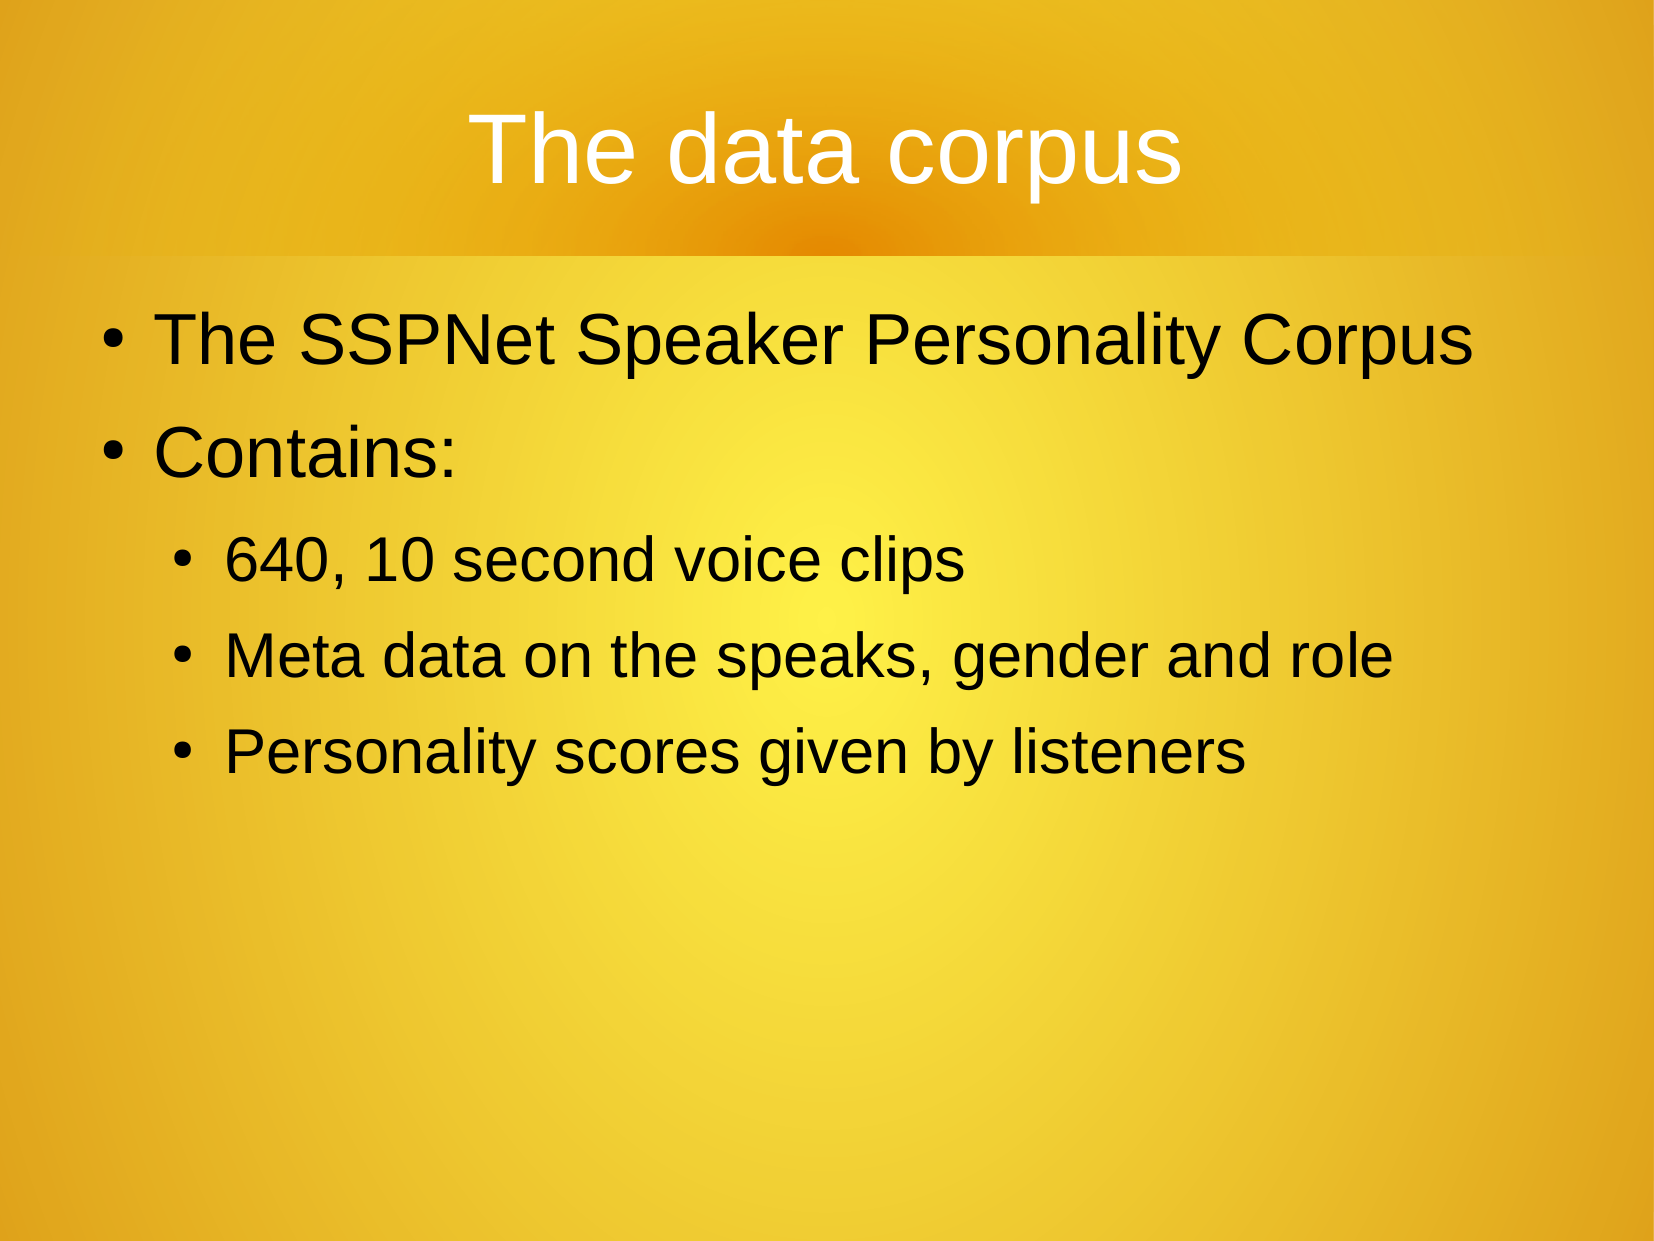

# The data corpus
The SSPNet Speaker Personality Corpus
Contains:
640, 10 second voice clips
Meta data on the speaks, gender and role
Personality scores given by listeners